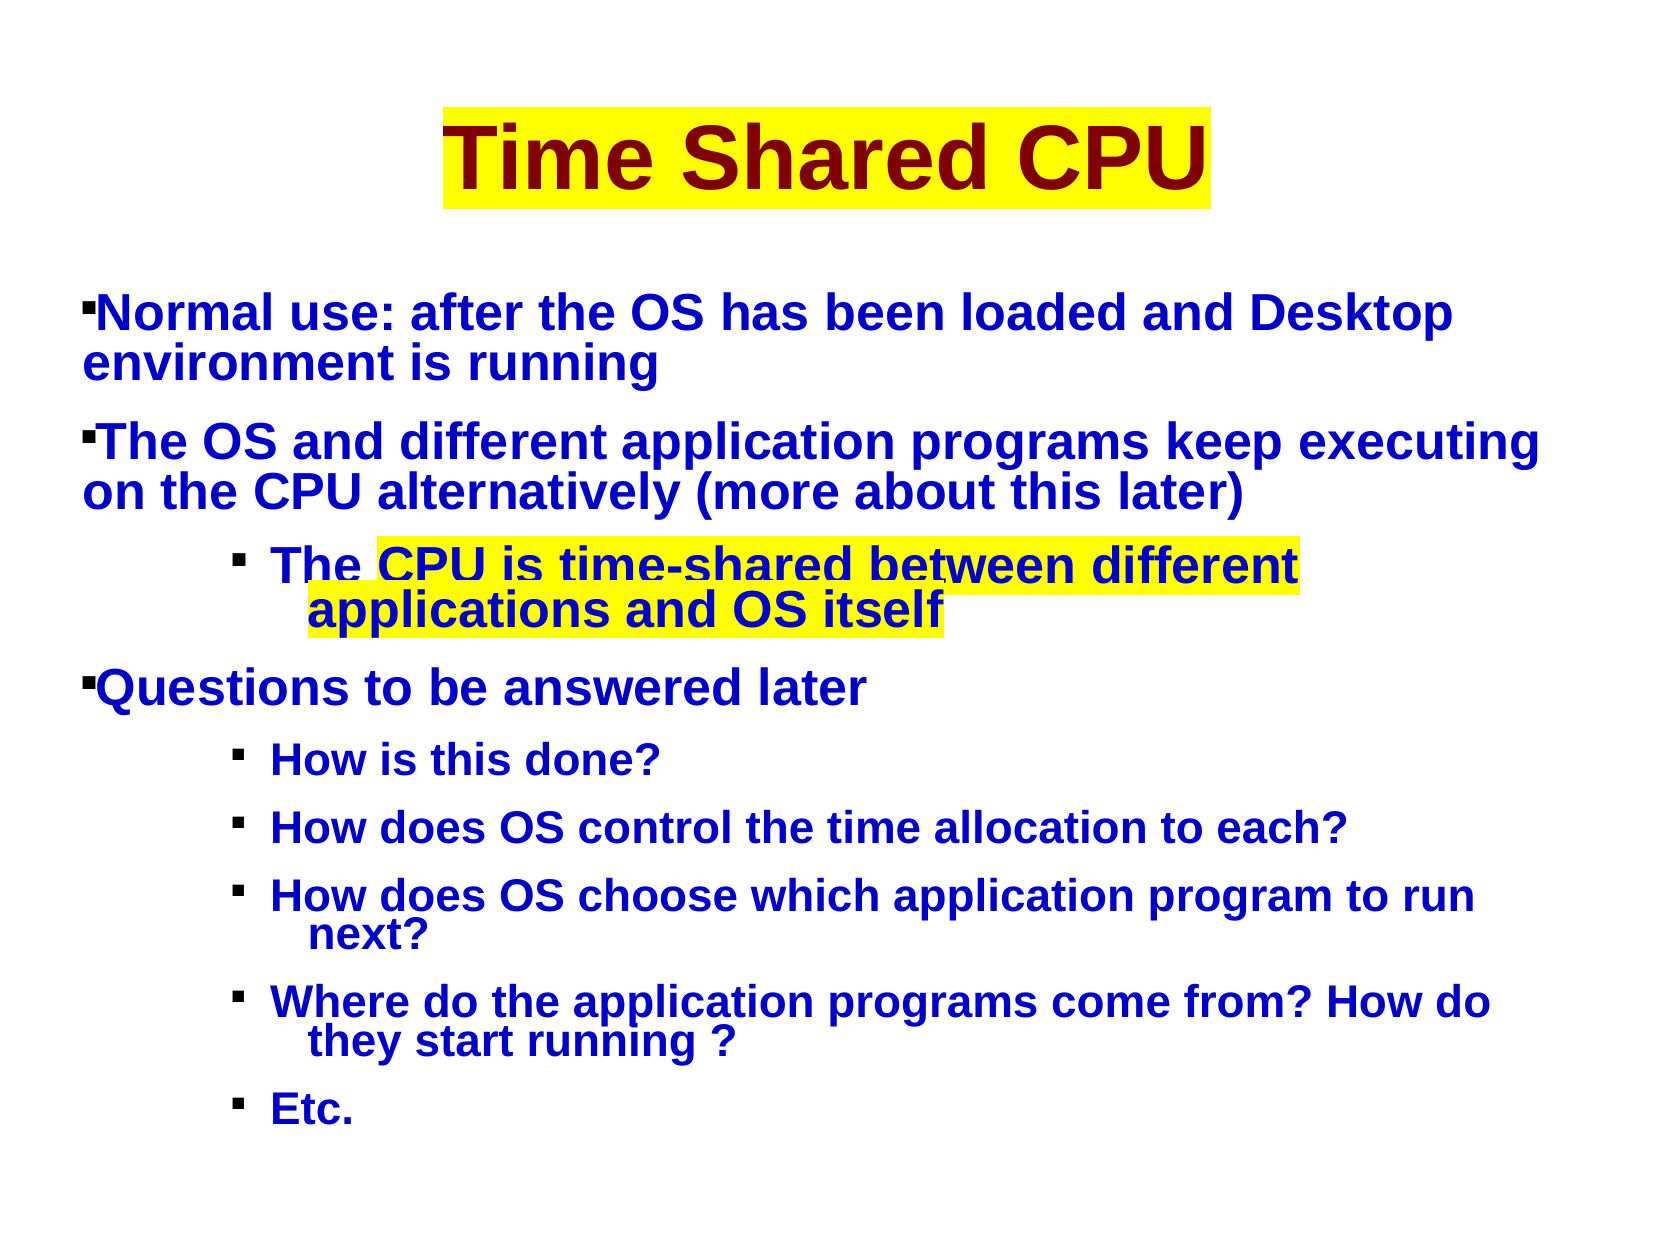

# Time Shared CPU
Normal use: after the OS has been loaded and Desktop environment is running
The OS and different application programs keep executing on the CPU alternatively (more about this later)
The CPU is time-shared between different applications and OS itself
Questions to be answered later
How is this done?
How does OS control the time allocation to each?
How does OS choose which application program to run next?
Where do the application programs come from? How do they start running ?
Etc.